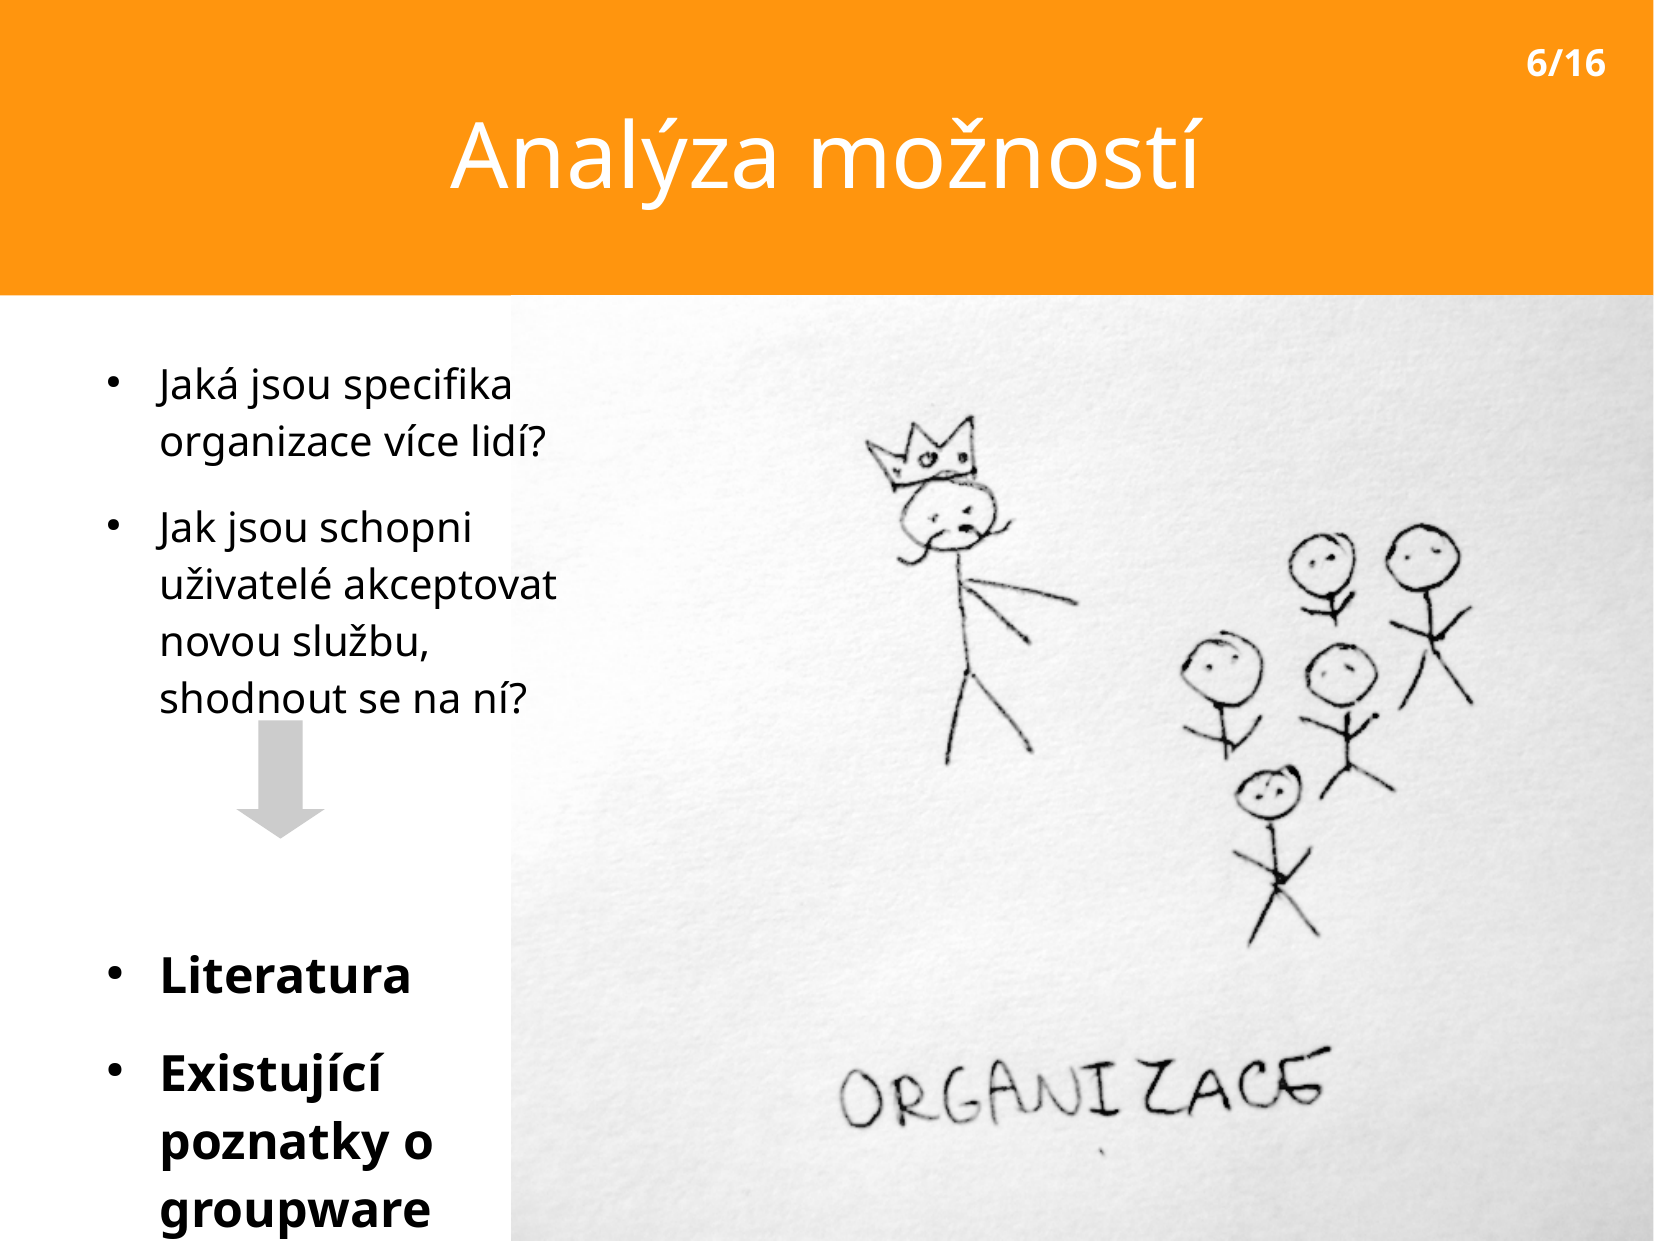

6/16
# Analýza možností
Jaká jsou specifika organizace více lidí?
Jak jsou schopni uživatelé akceptovat novou službu, shodnout se na ní?
Literatura
Existující poznatky o groupware